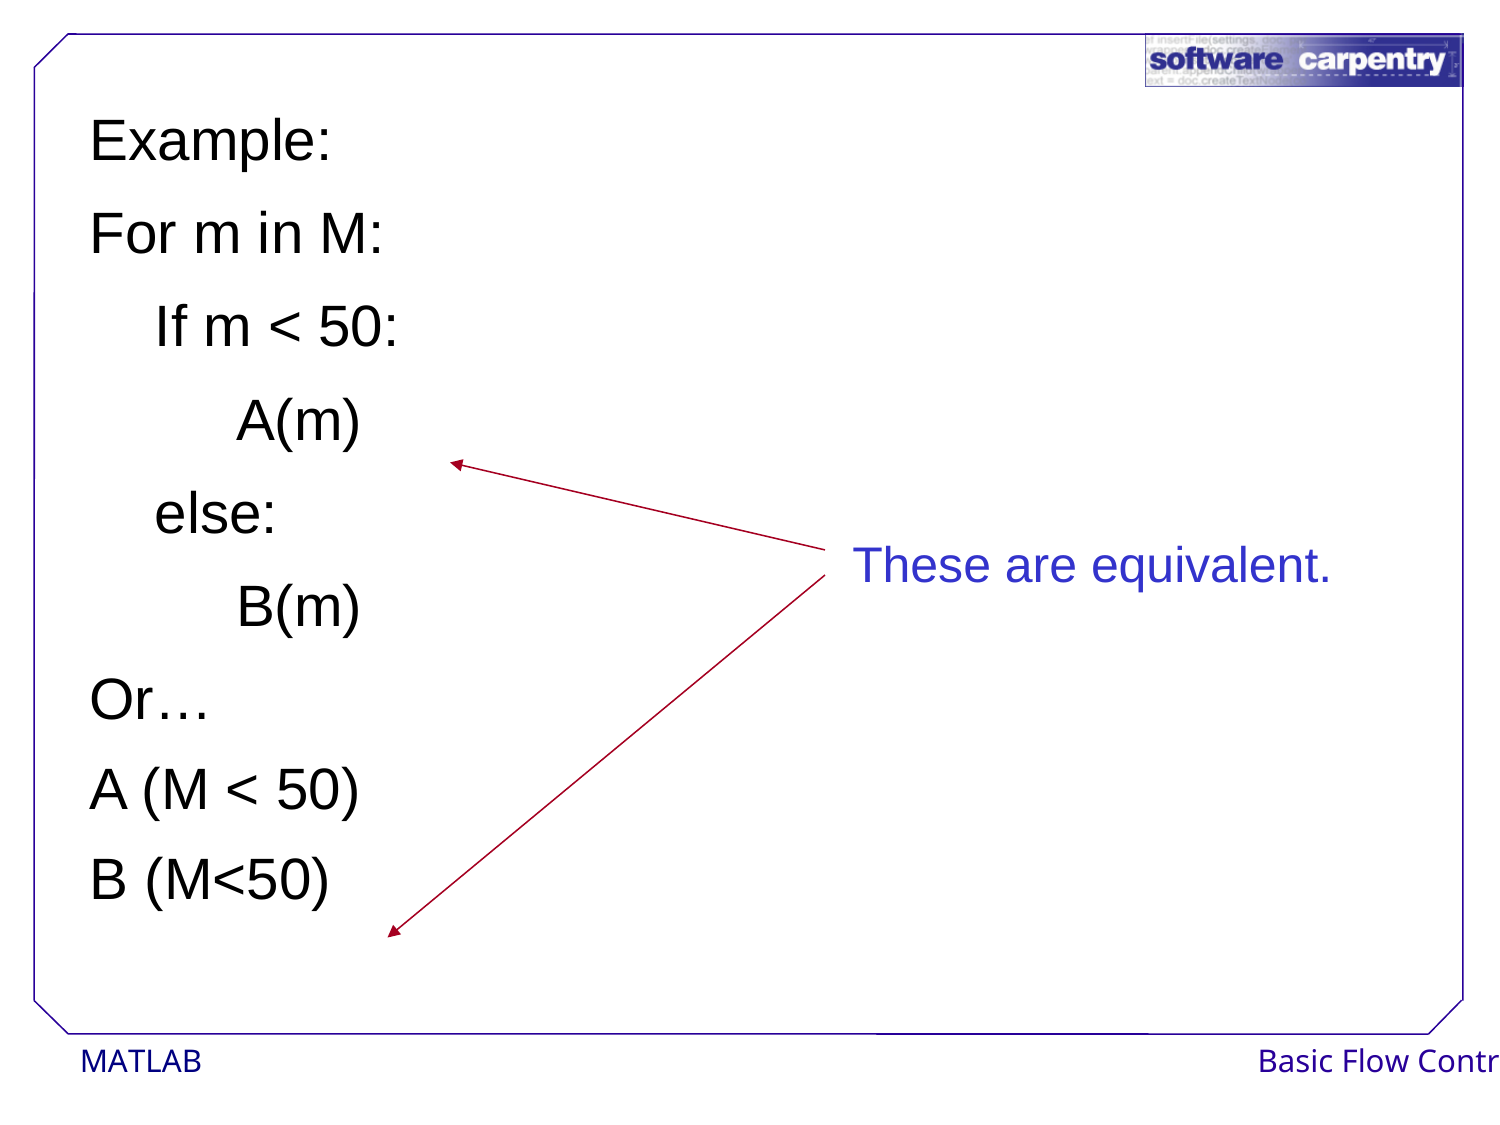

# Example:
For m in M:
 If m < 50:
 A(m)
 else:
 B(m)
Or…
A (M < 50)
B (M<50)
These are equivalent.